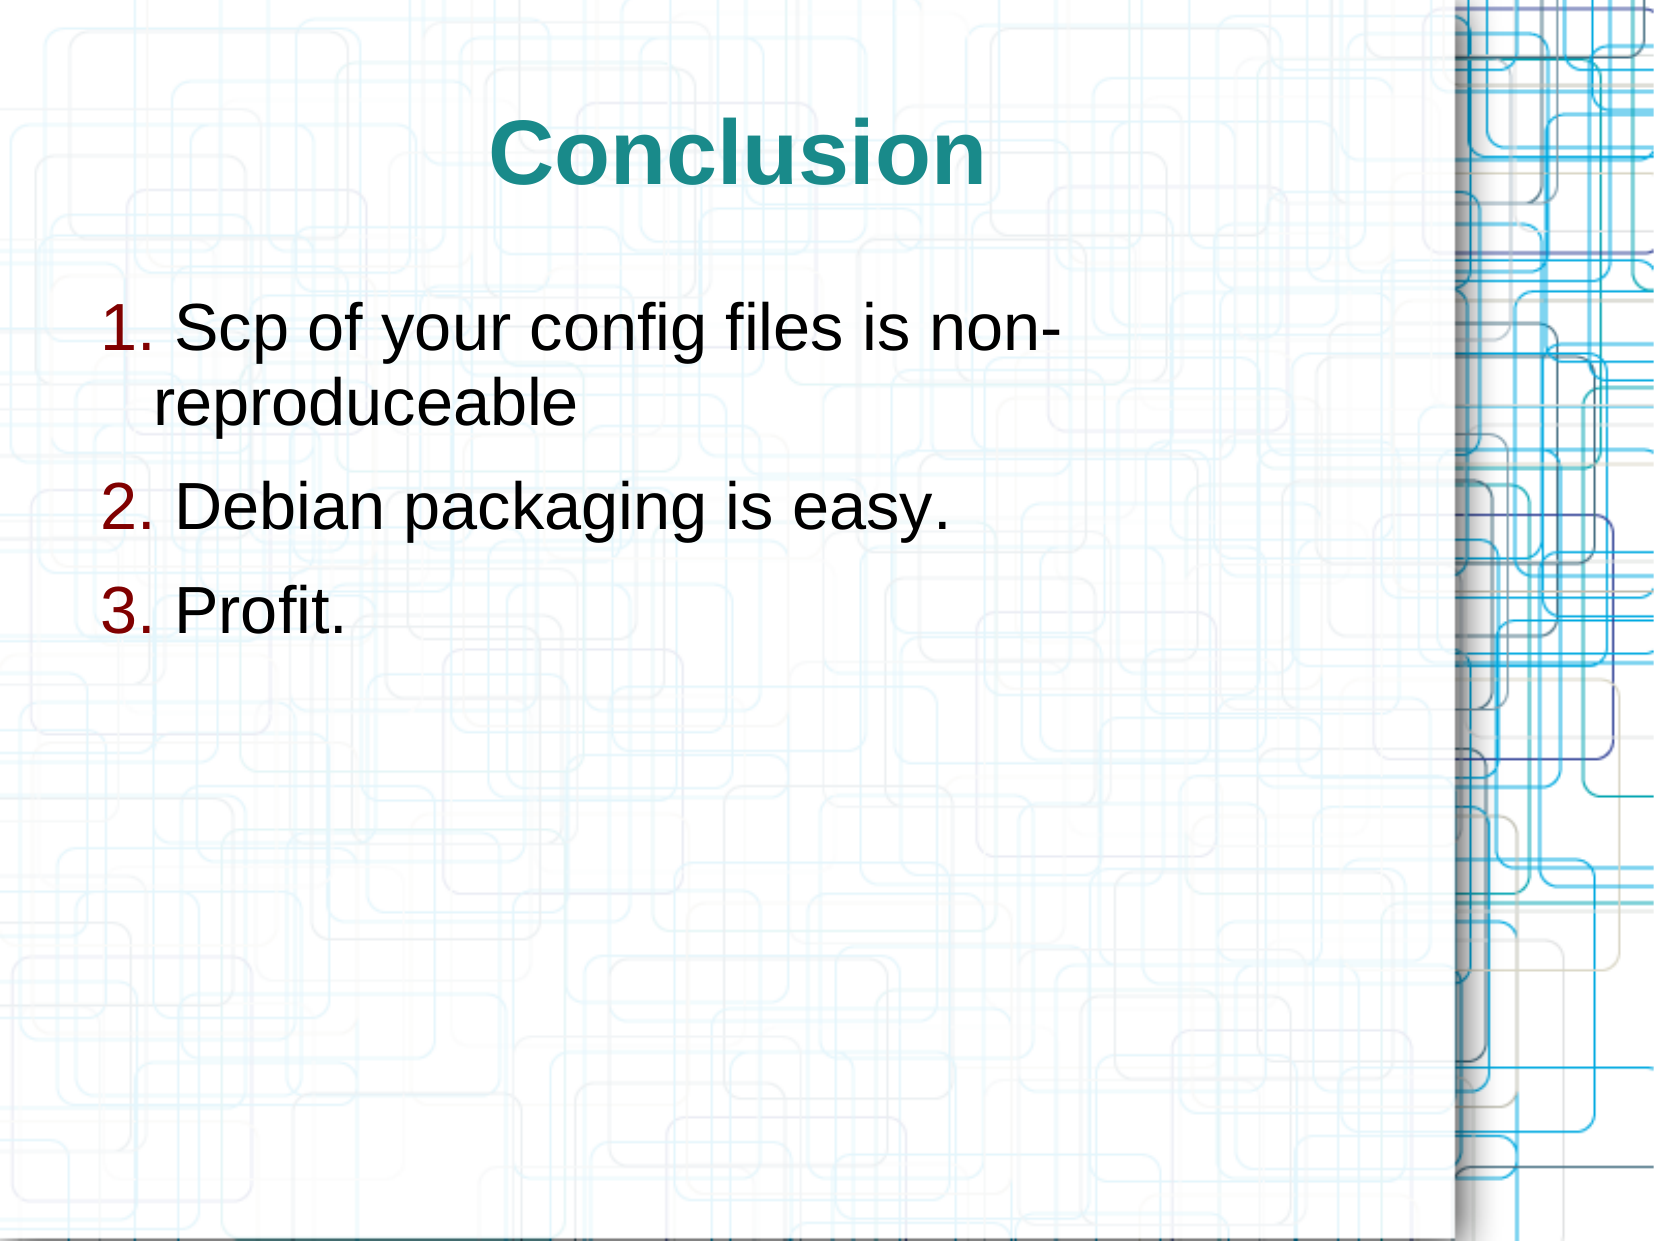

# Conclusion
 Scp of your config files is non-reproduceable
 Debian packaging is easy.
 Profit.